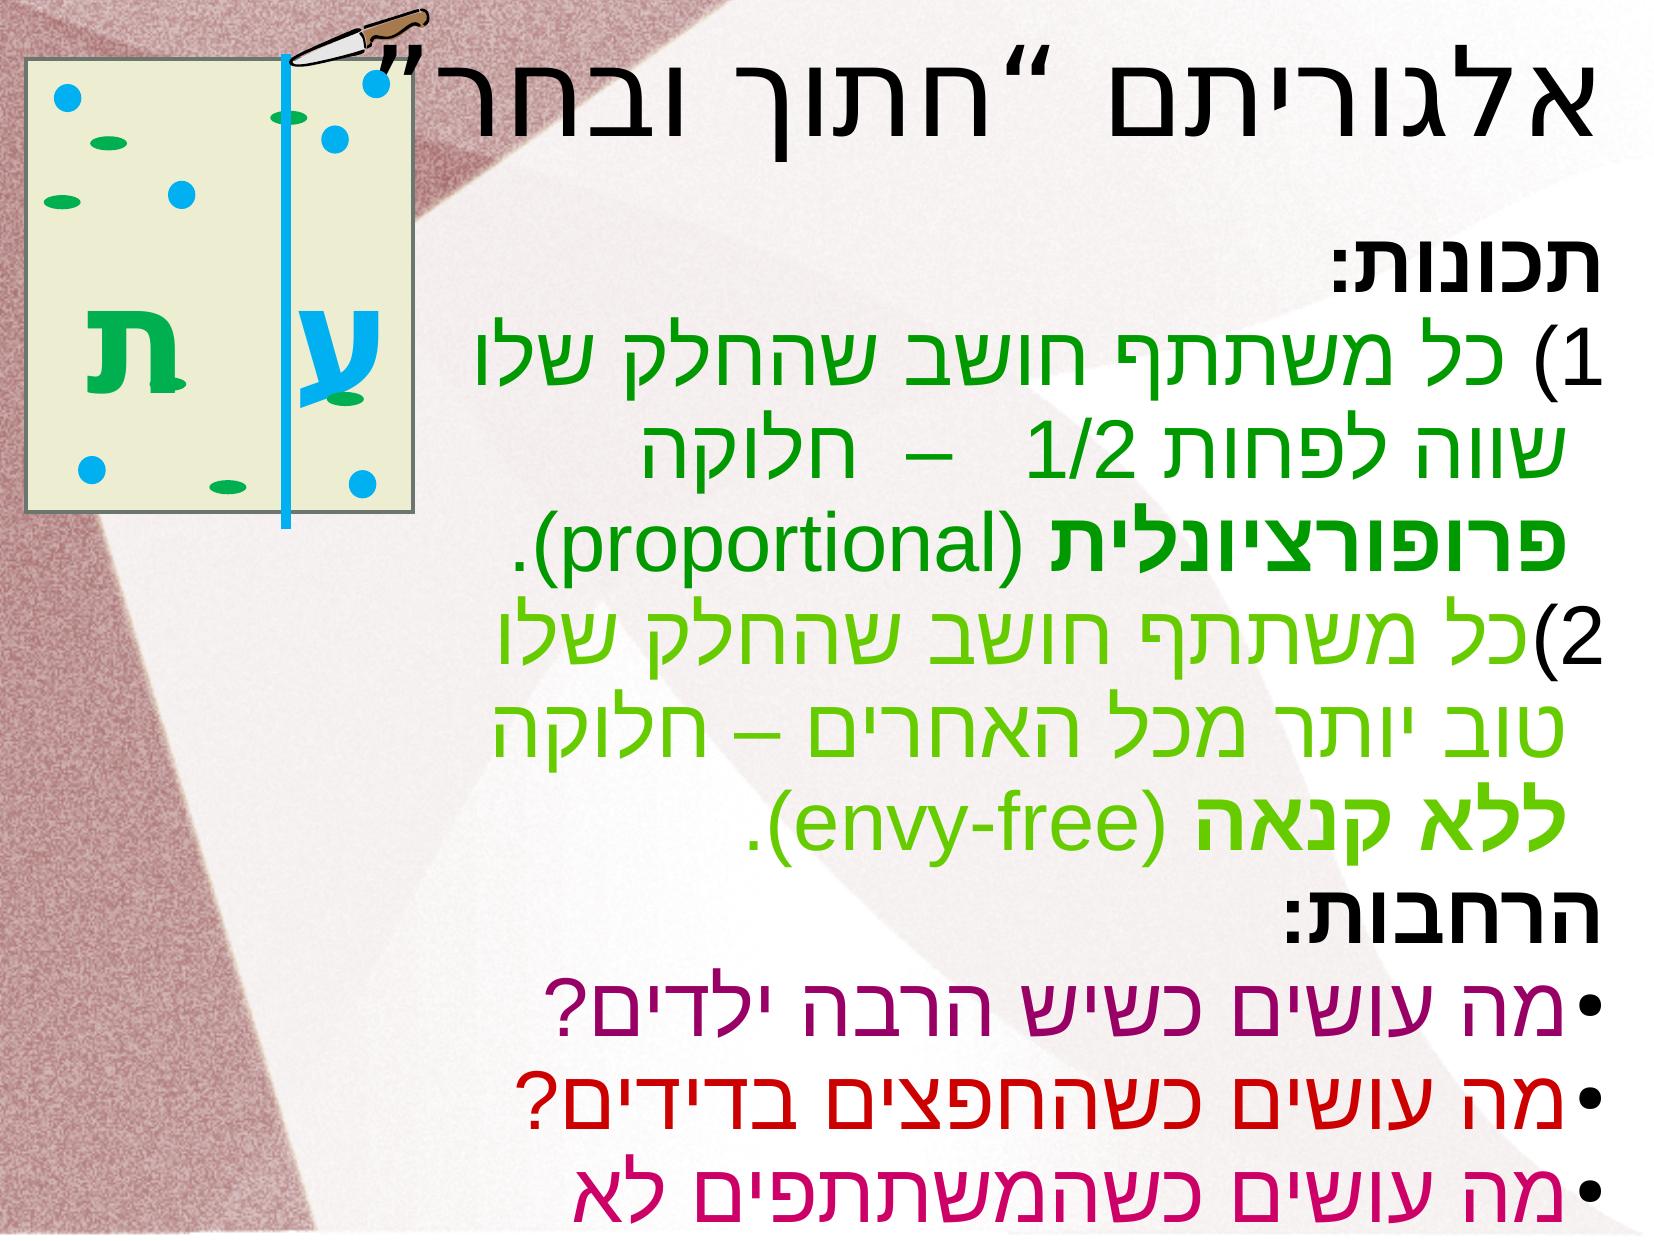

# אלגוריתם “חתוך ובחר”
תכונות:
 כל משתתף חושב שהחלק שלו שווה לפחות 1/2 – חלוקה פרופורציונלית (proportional).
כל משתתף חושב שהחלק שלו טוב יותר מכל האחרים – חלוקה ללא קנאה (envy-free).
הרחבות:
מה עושים כשיש הרבה ילדים?
מה עושים כשהחפצים בדידים?
מה עושים כשהמשתתפים לא שווים?
ת
ע